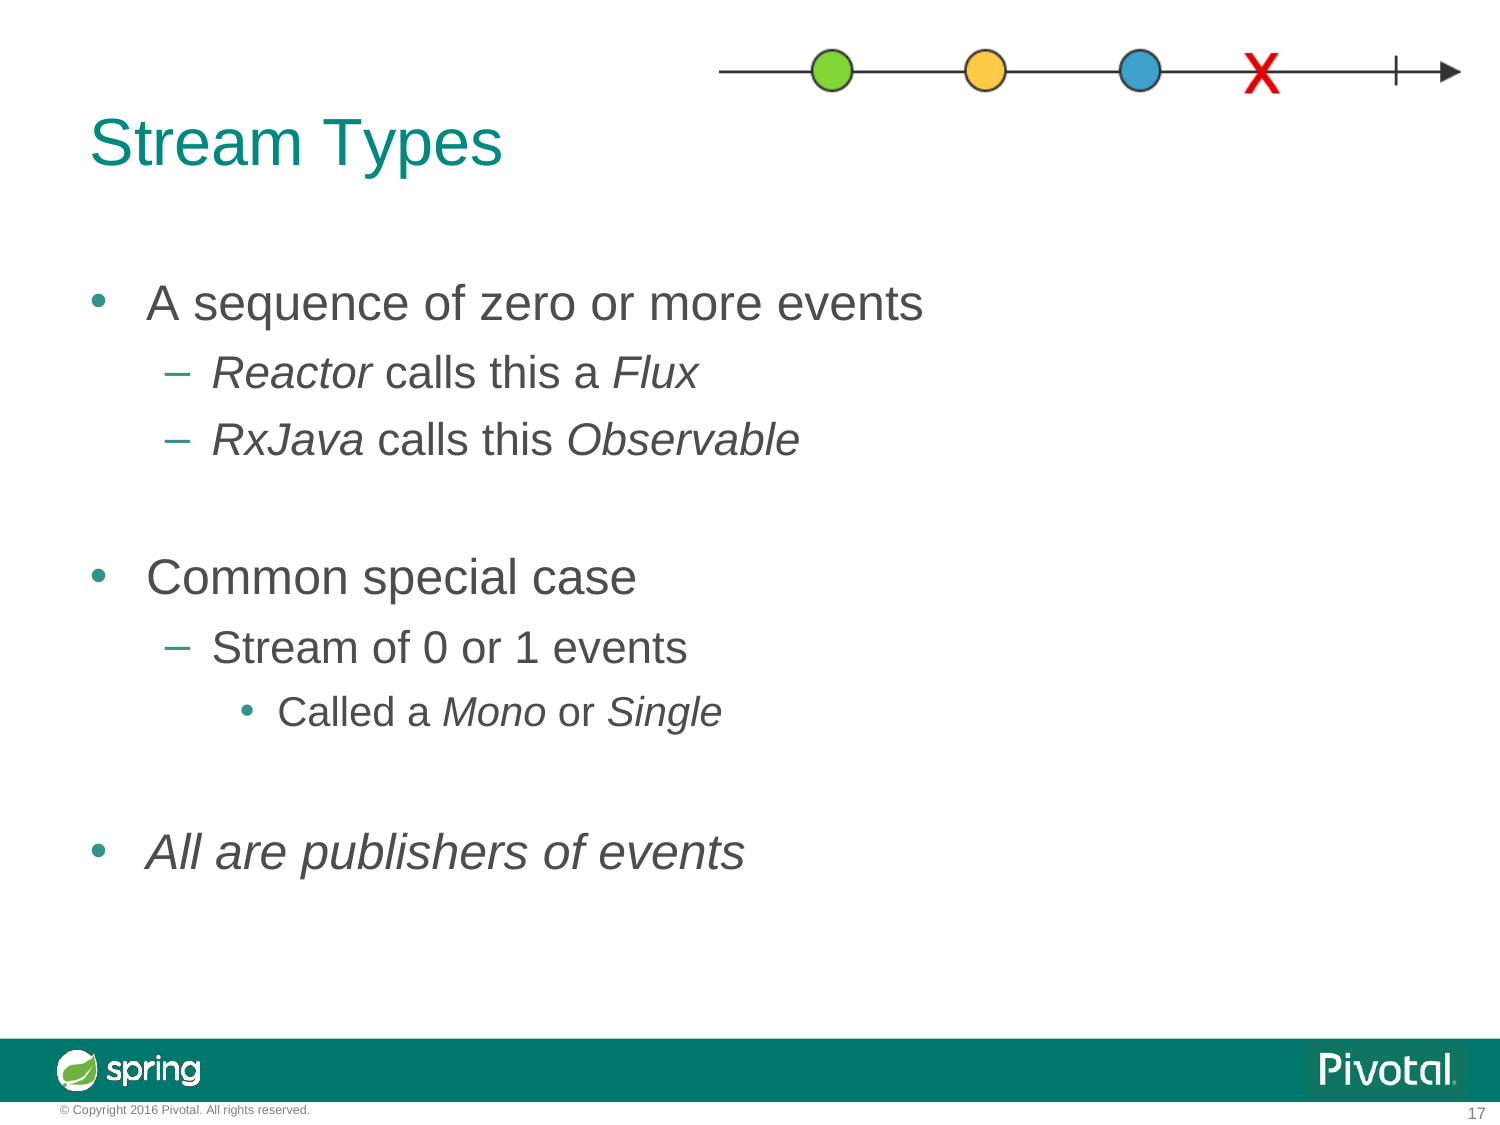

# Stream Types
A sequence of zero or more events
Reactor calls this a Flux
RxJava calls this Observable
Common special case
Stream of 0 or 1 events
Called a Mono or Single
All are publishers of events